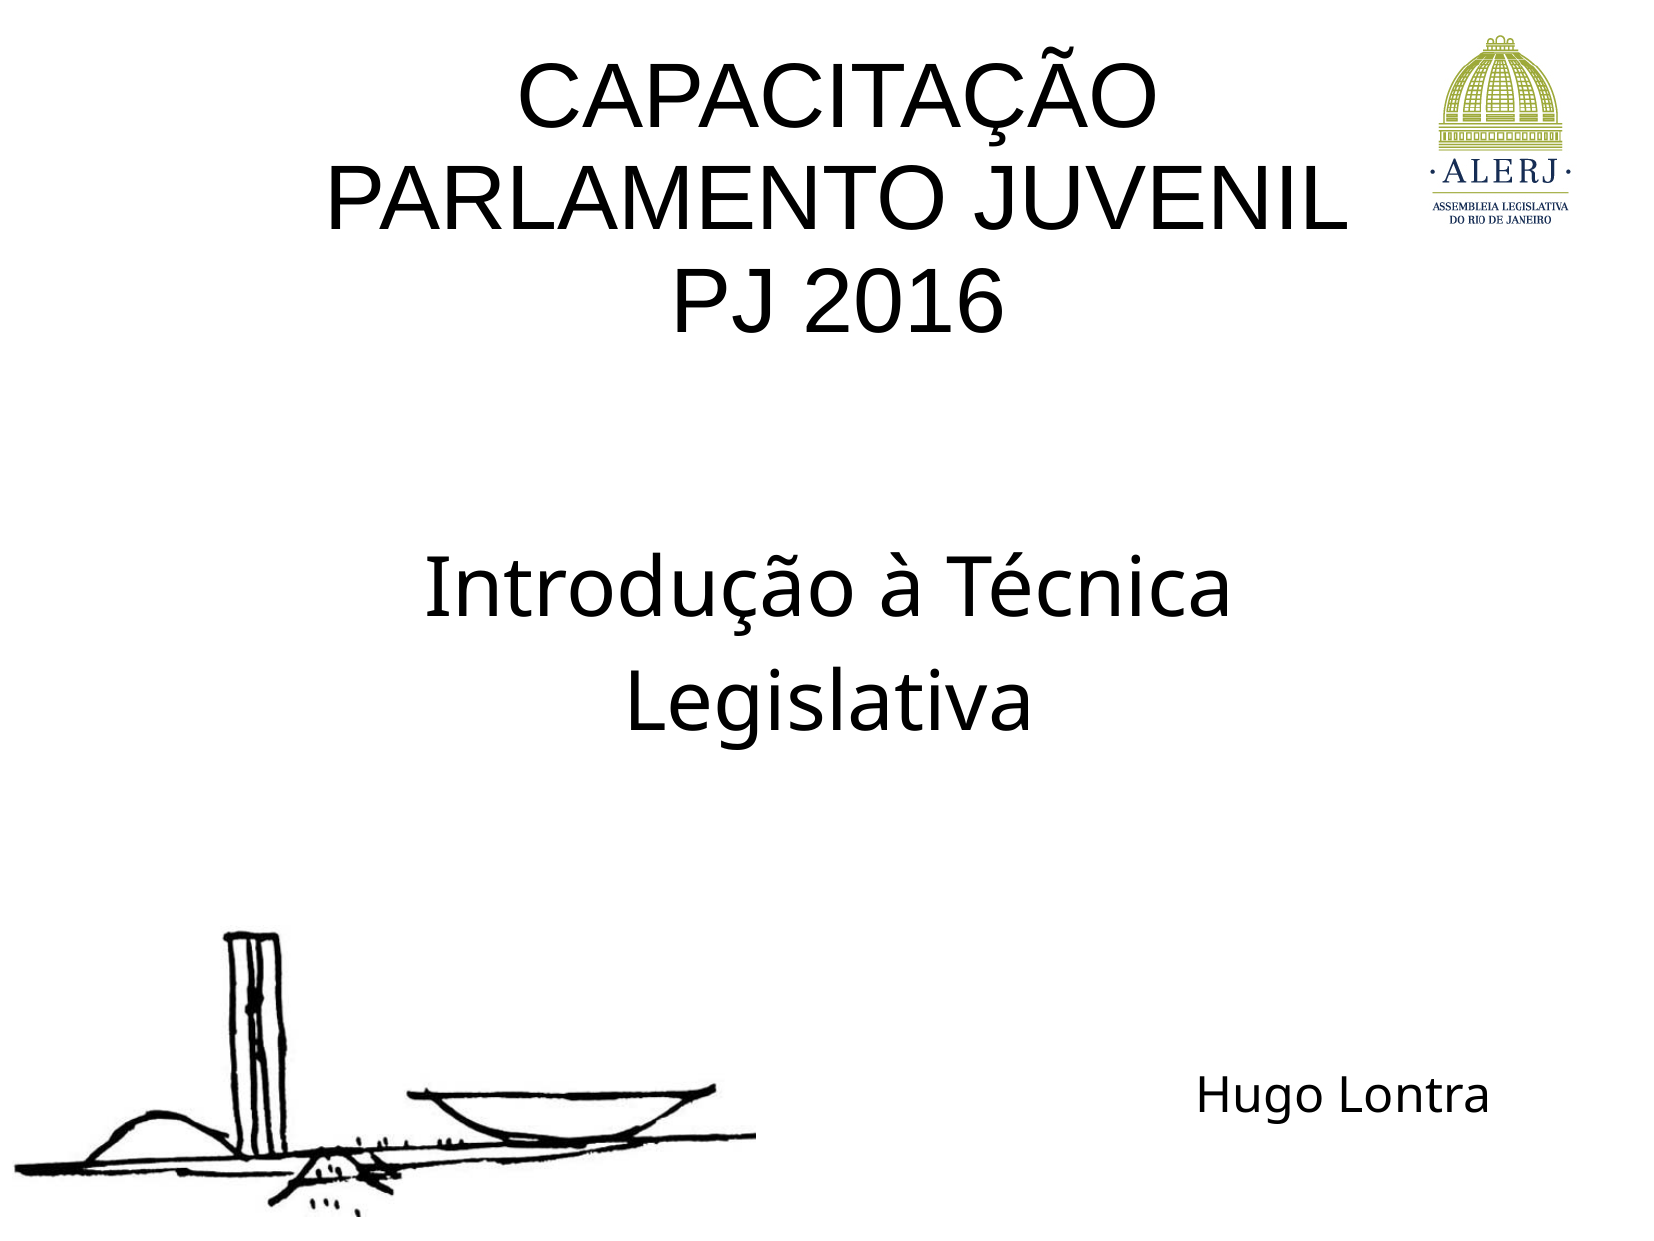

# CAPACITAÇÃO PARLAMENTO JUVENIL PJ 2016
Introdução à Técnica Legislativa
Hugo Lontra